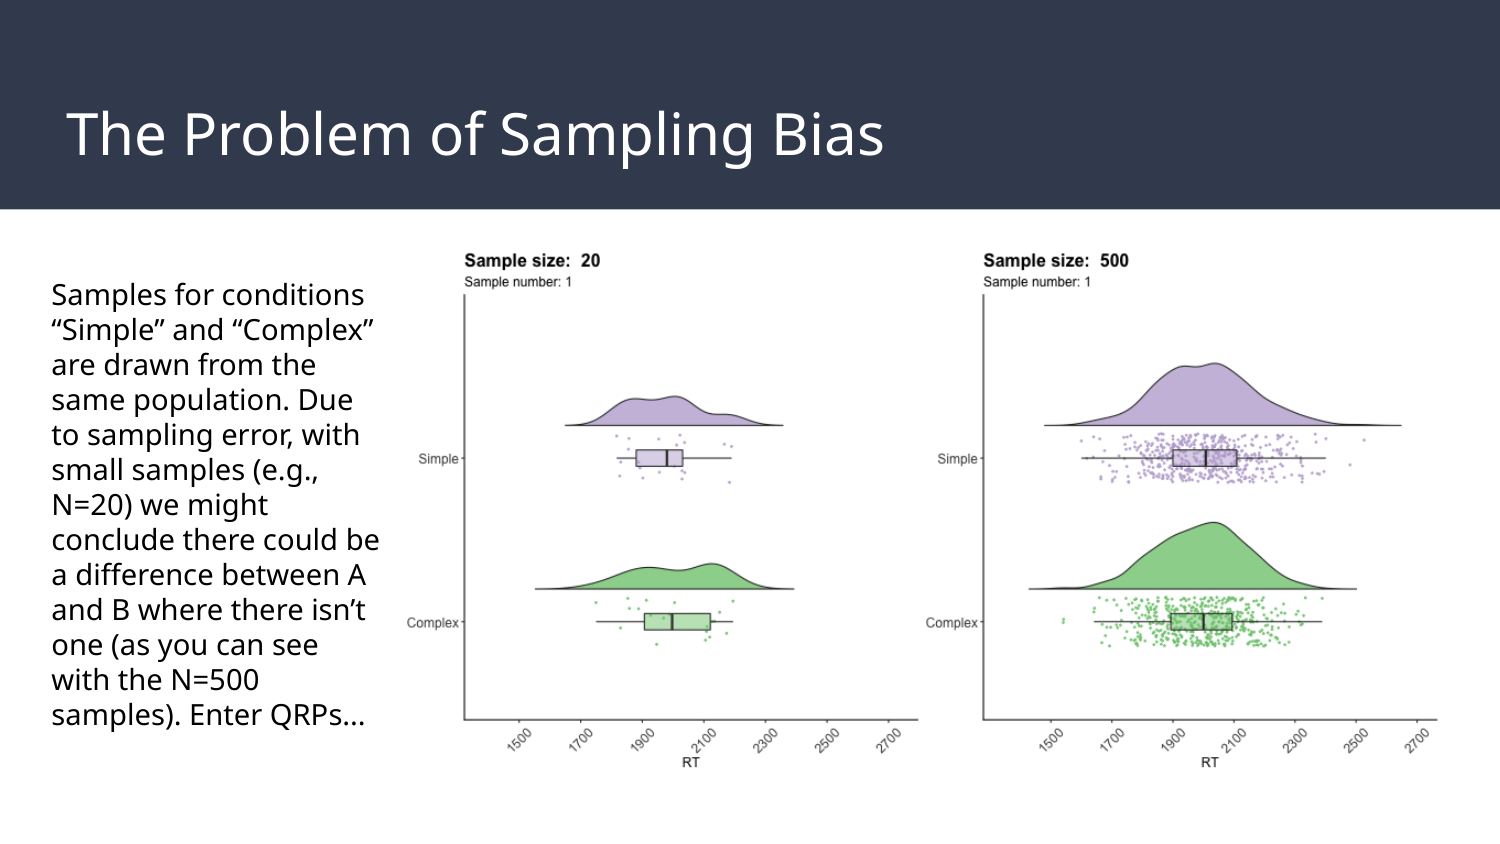

# The Problem of Sampling Bias
Samples for conditions “Simple” and “Complex” are drawn from the same population. Due to sampling error, with small samples (e.g., N=20) we might conclude there could be a difference between A and B where there isn’t one (as you can see with the N=500 samples). Enter QRPs...